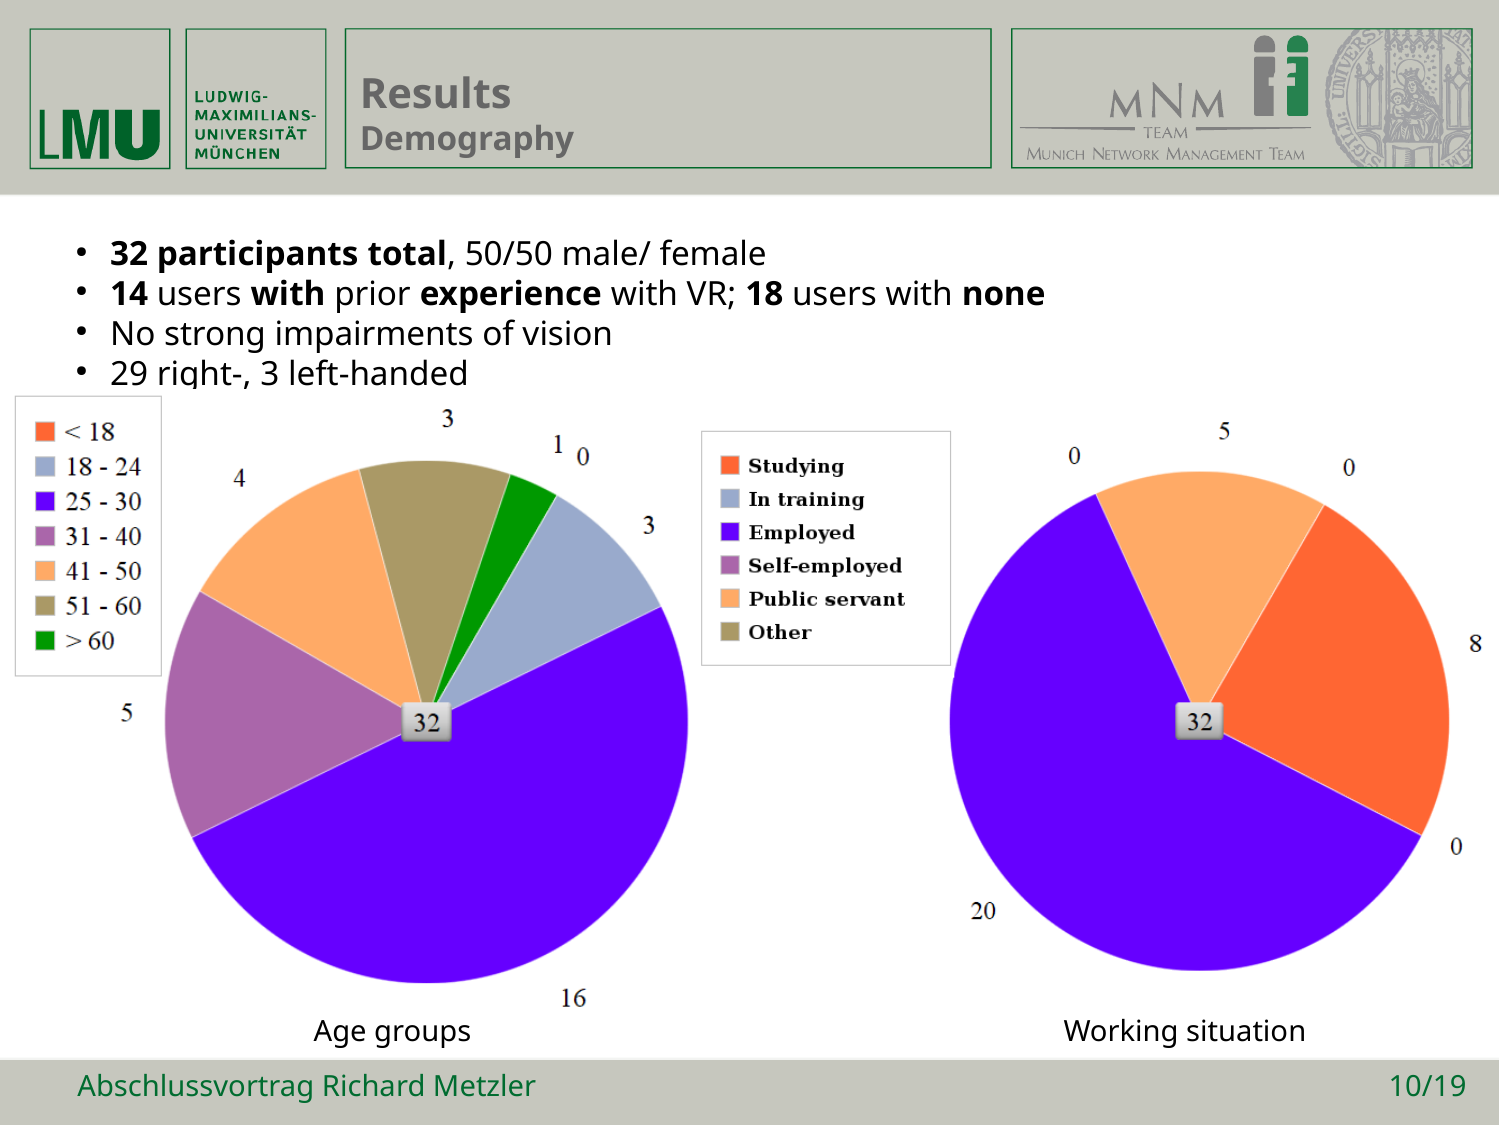

Results
Demography
32 participants total, 50/50 male/ female
14 users with prior experience with VR; 18 users with none
No strong impairments of vision
29 right-, 3 left-handed
Age groups								Working situation
Abschlussvortrag Richard Metzler
10/19